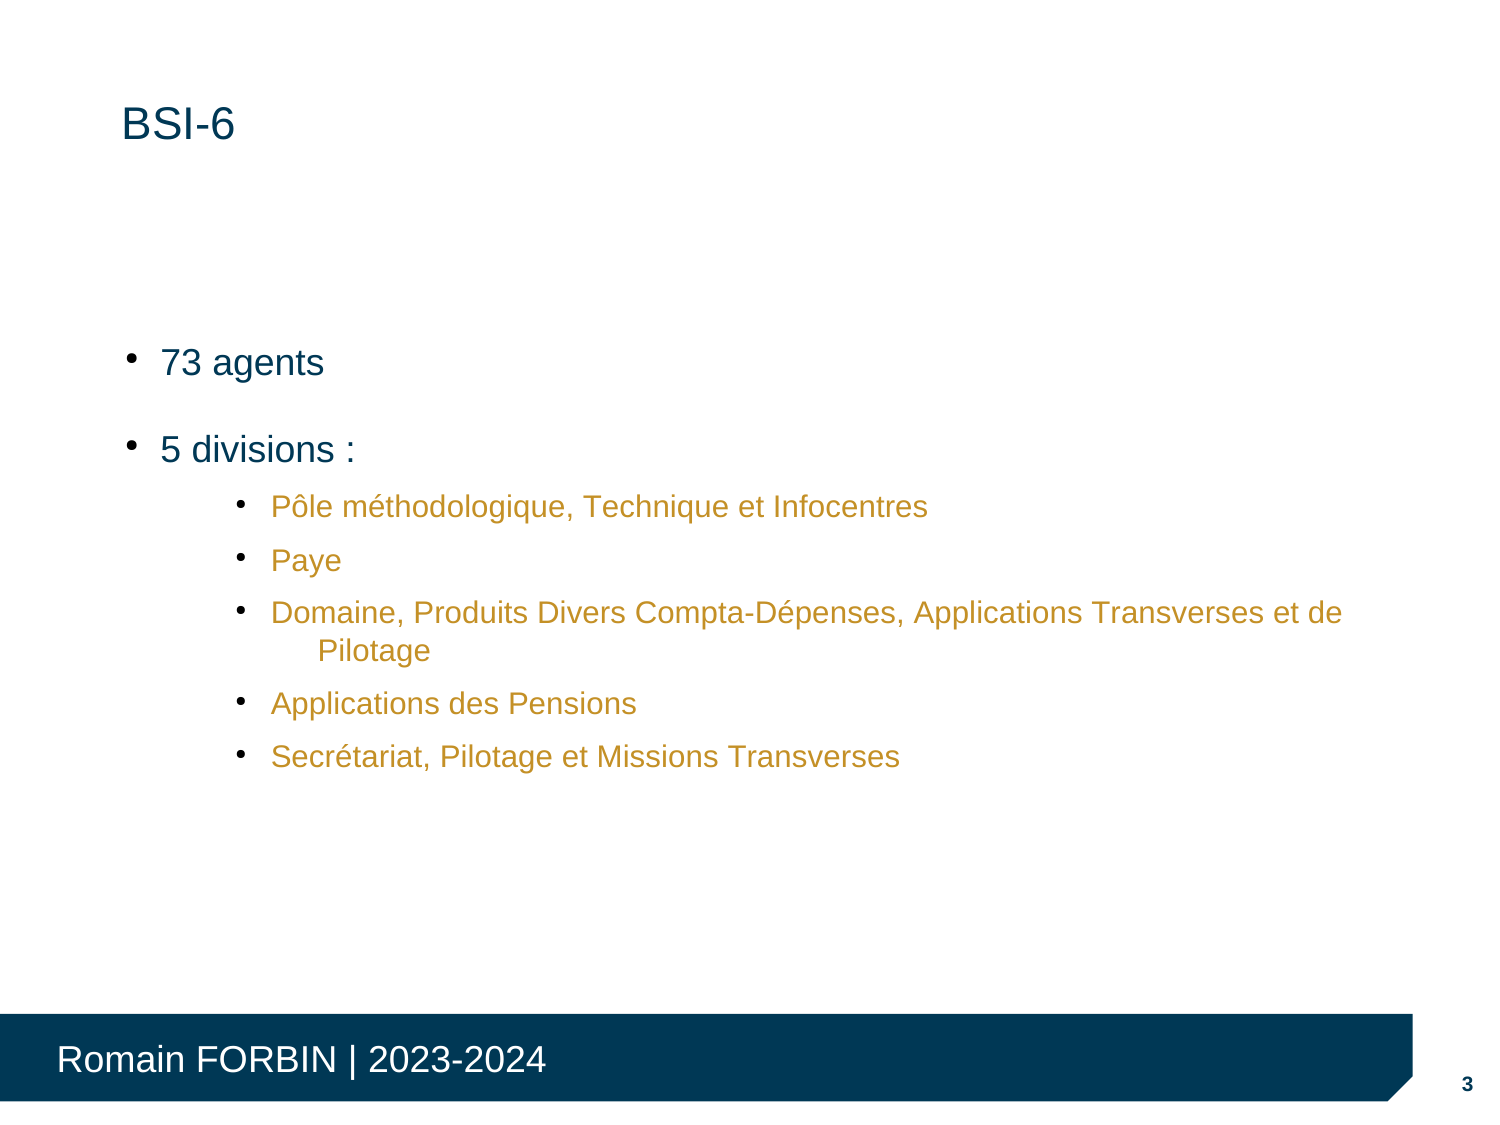

# BSI-6
73 agents
5 divisions :
Pôle méthodologique, Technique et Infocentres
Paye
Domaine, Produits Divers Compta-Dépenses, Applications Transverses et de Pilotage
Applications des Pensions
Secrétariat, Pilotage et Missions Transverses